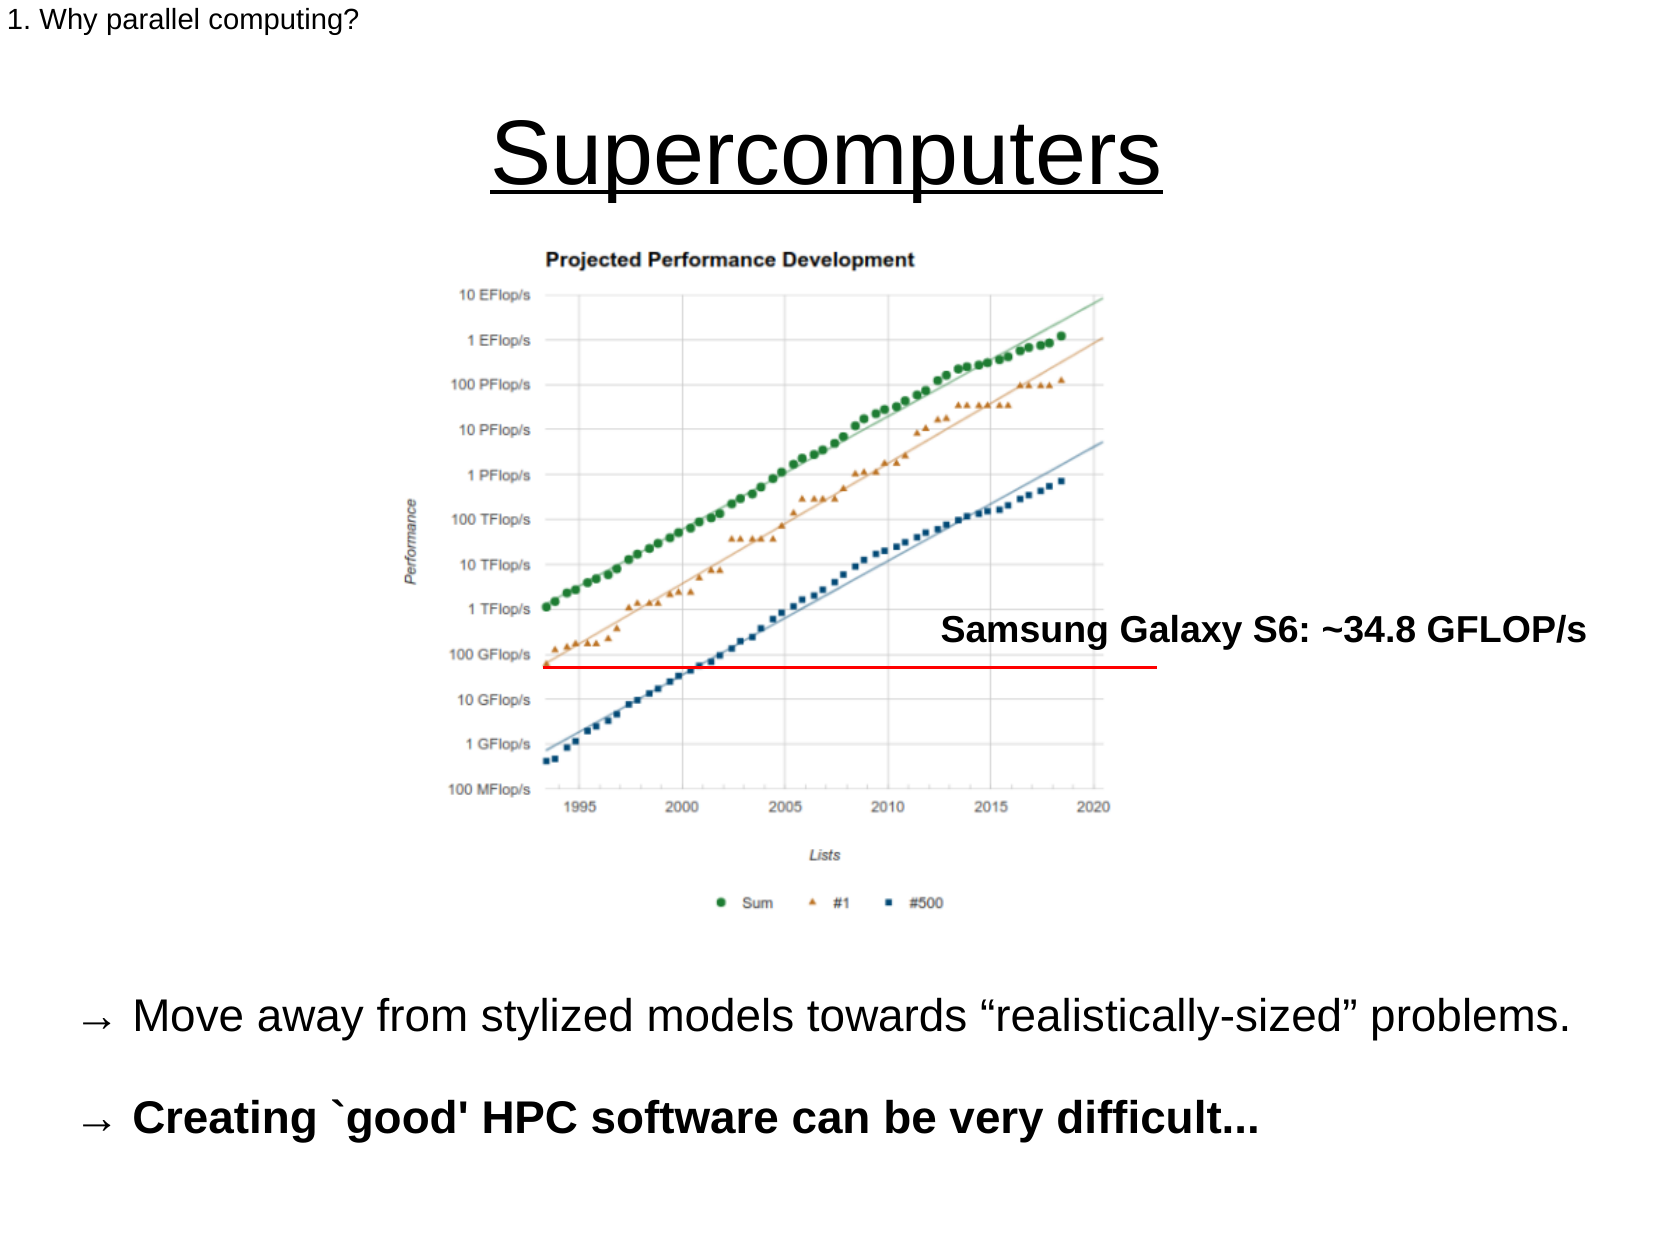

1. Why parallel computing?
Supercomputers
#
Samsung Galaxy S6: ~34.8 GFLOP/s
→ Move away from stylized models towards “realistically-sized” problems.
→ Creating `good' HPC software can be very difficult...